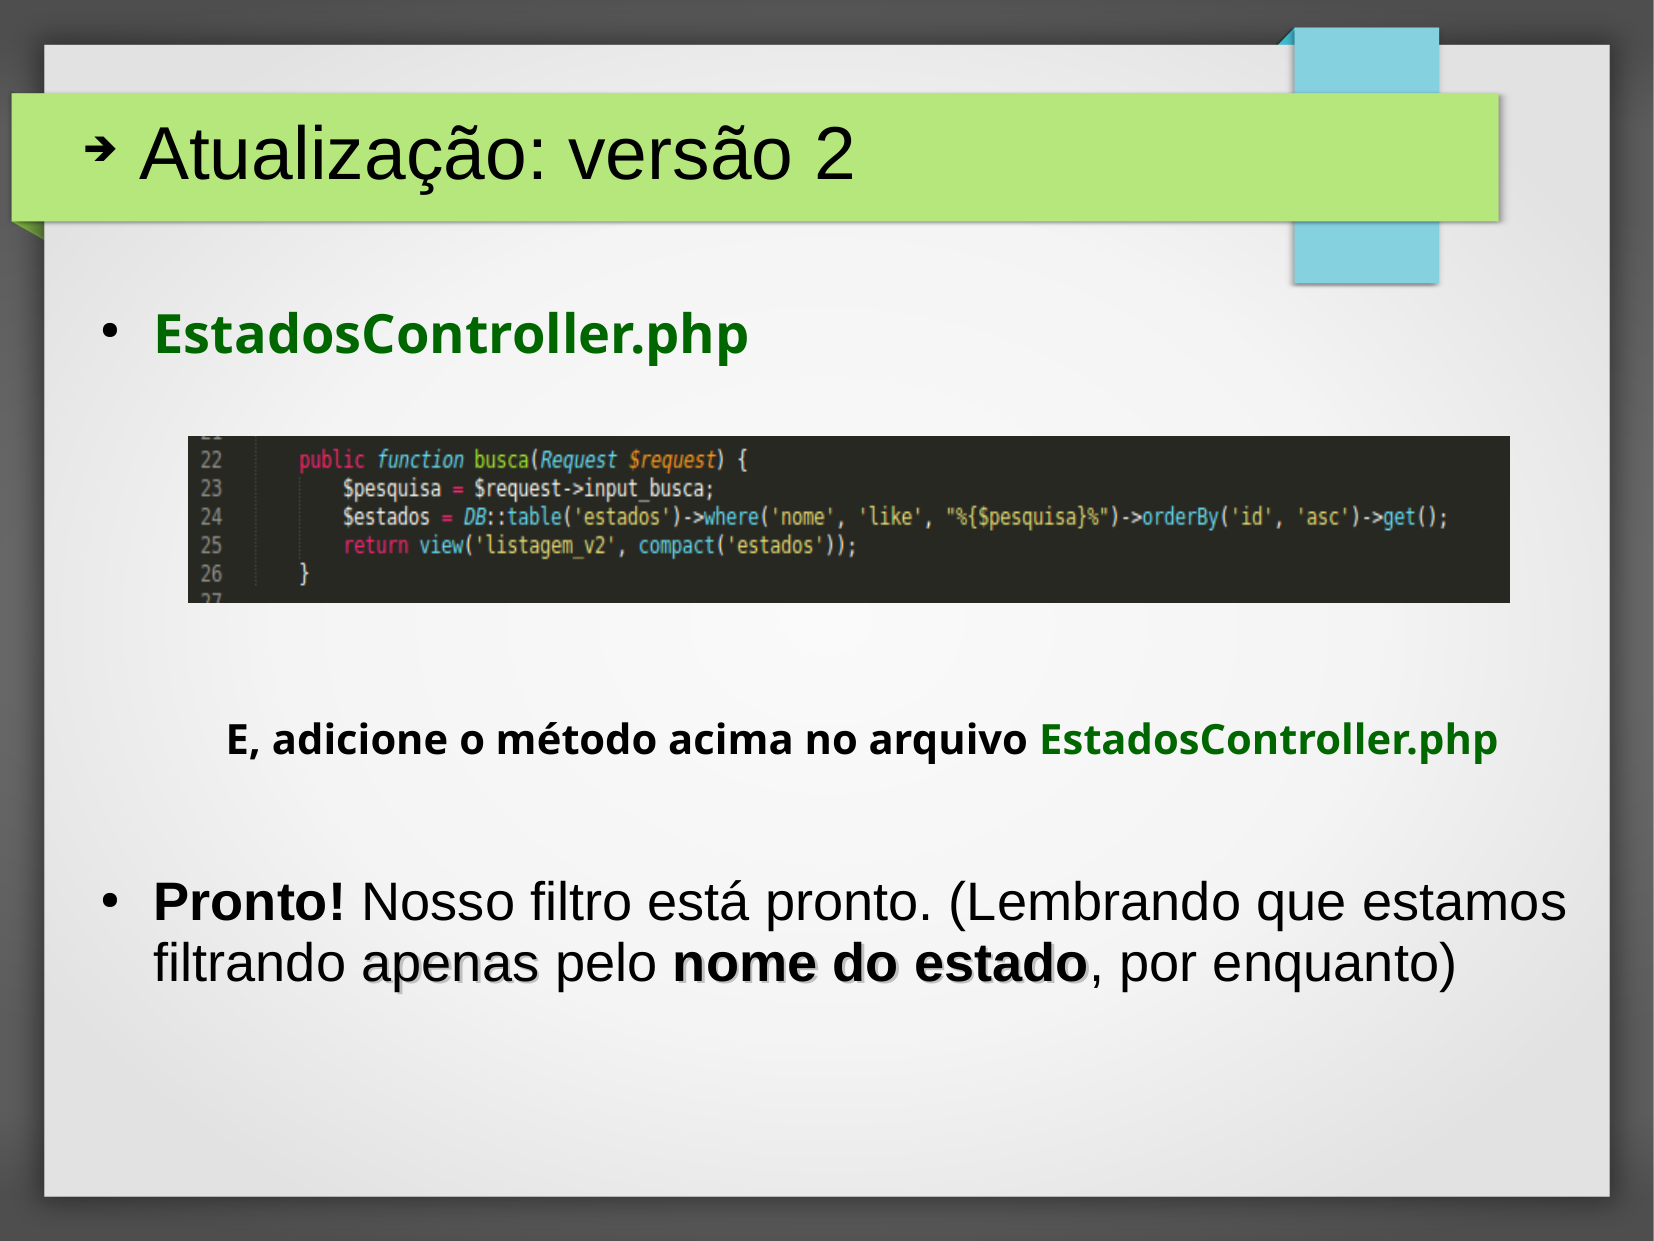

# Atualização: versão 2
EstadosController.php
E, adicione o método acima no arquivo EstadosController.php
Pronto! Nosso filtro está pronto. (Lembrando que estamos filtrando apenas pelo nome do estado, por enquanto)